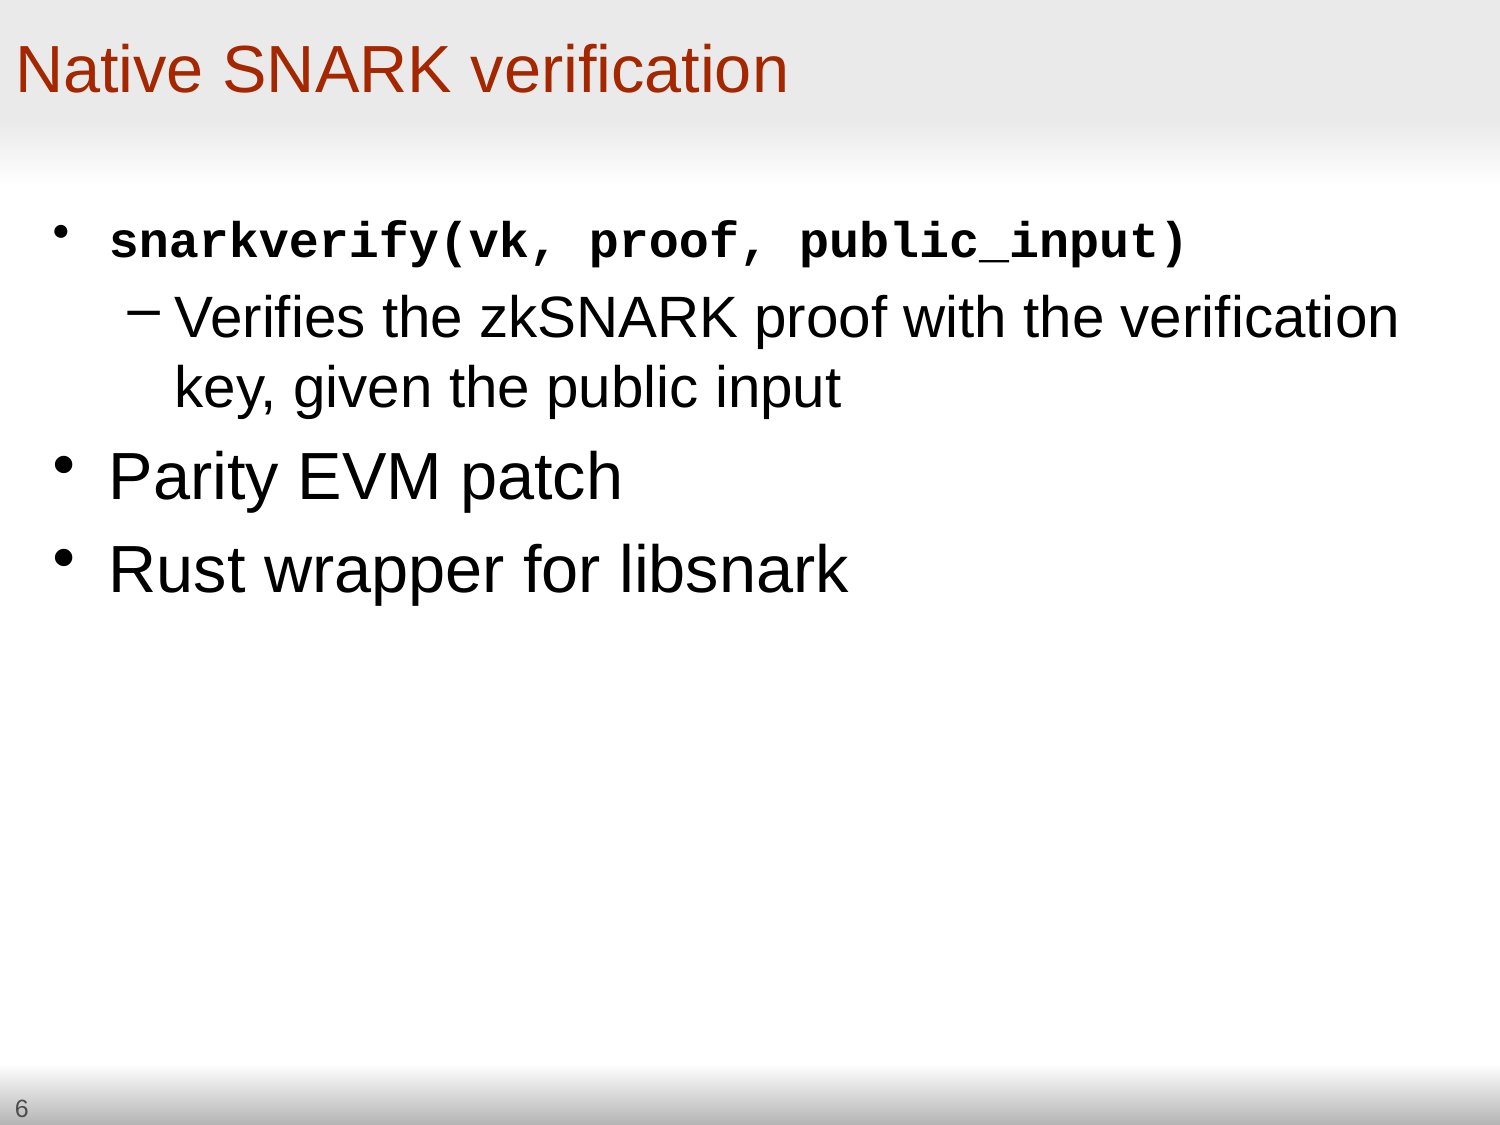

# Native SNARK verification
snarkverify(vk, proof, public_input)
Verifies the zkSNARK proof with the verification key, given the public input
Parity EVM patch
Rust wrapper for libsnark